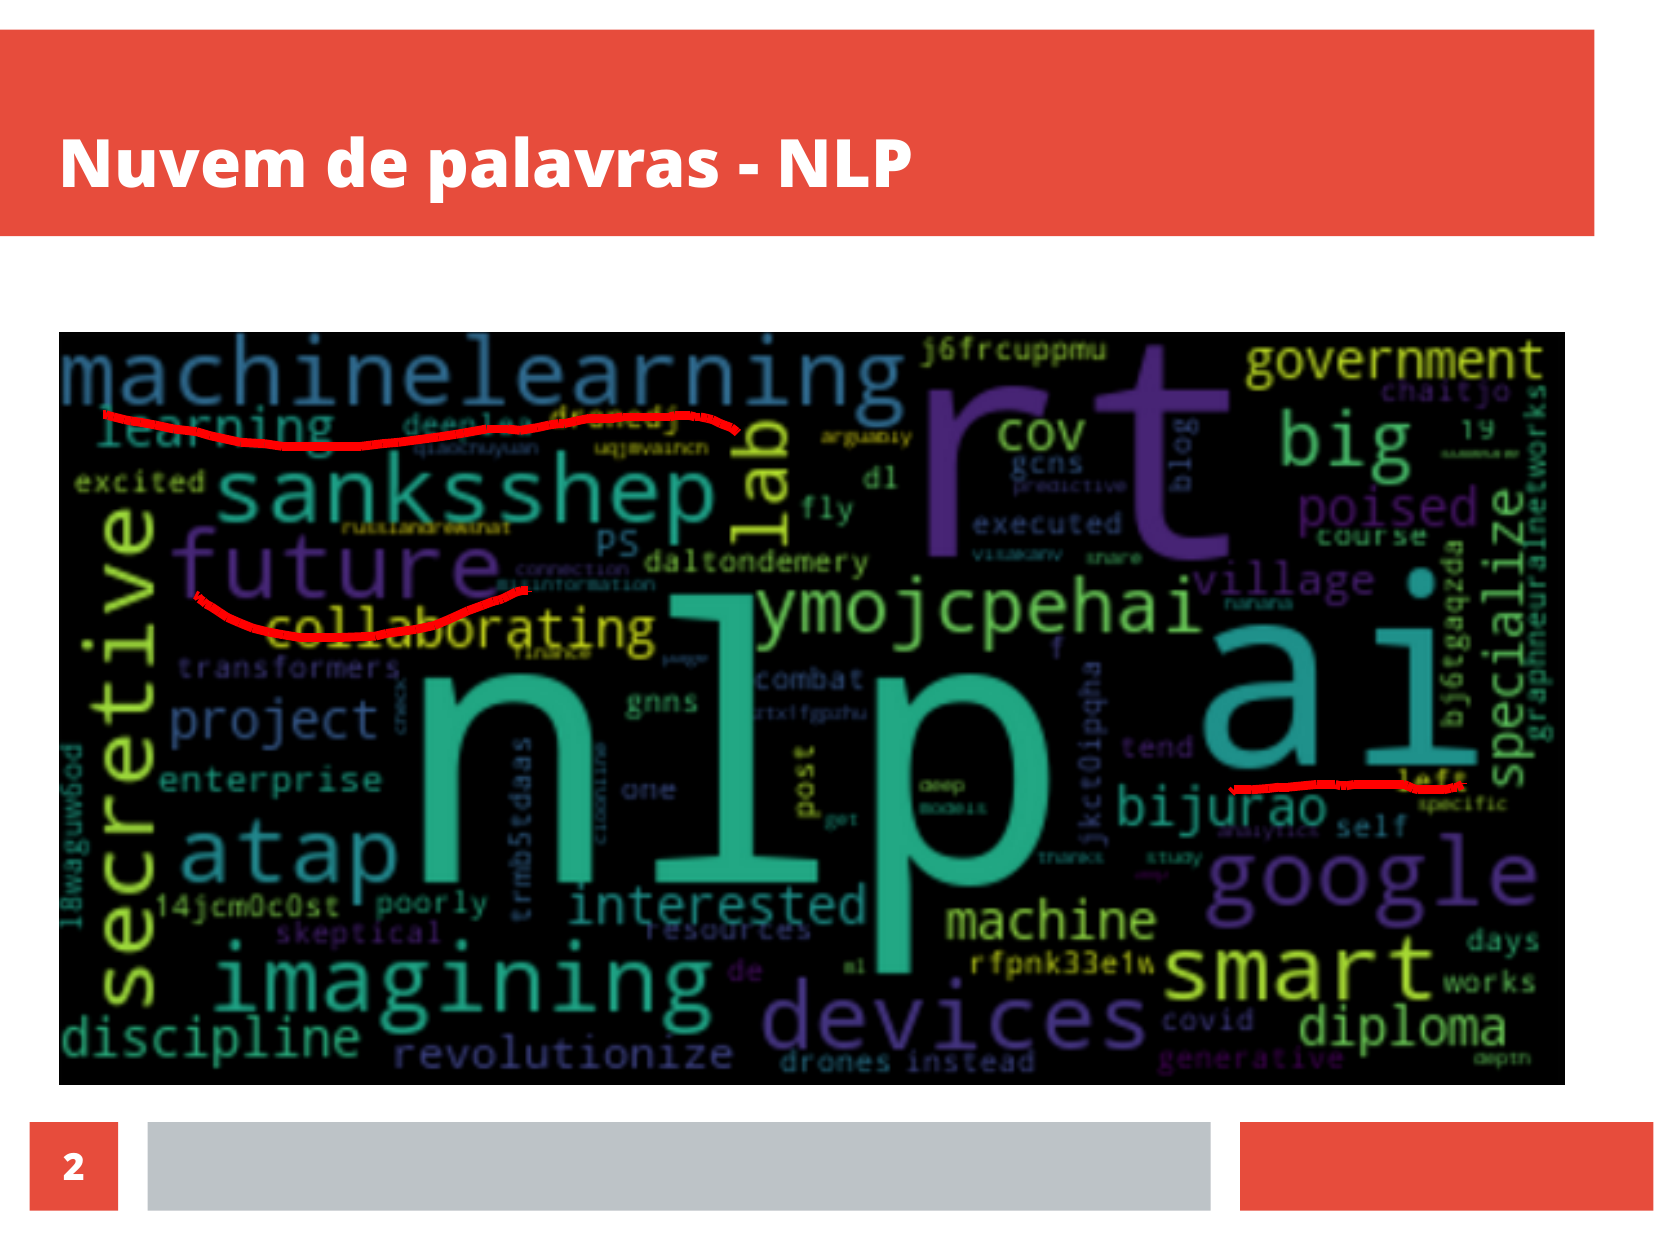

# Nuvem de palavras - NLP
2